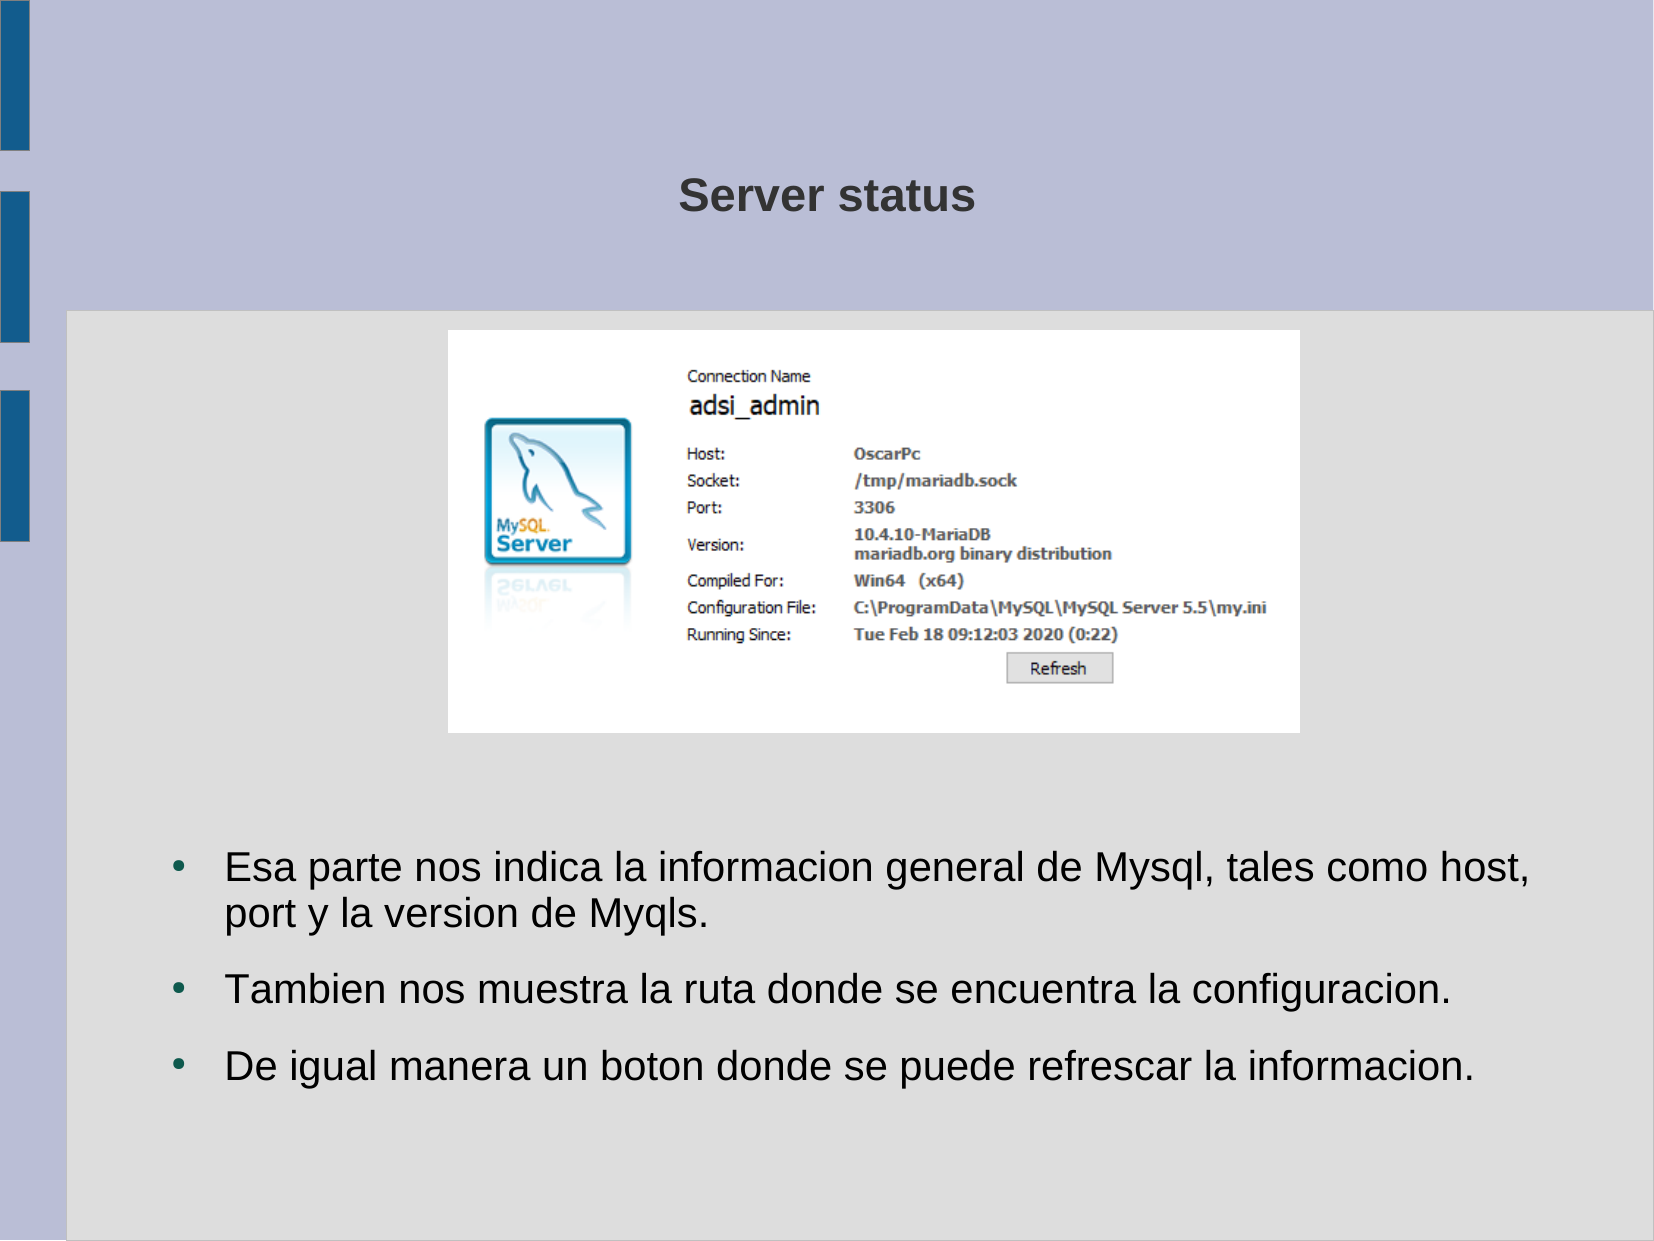

# Server status
Esa parte nos indica la informacion general de Mysql, tales como host, port y la version de Myqls.
Tambien nos muestra la ruta donde se encuentra la configuracion.
De igual manera un boton donde se puede refrescar la informacion.